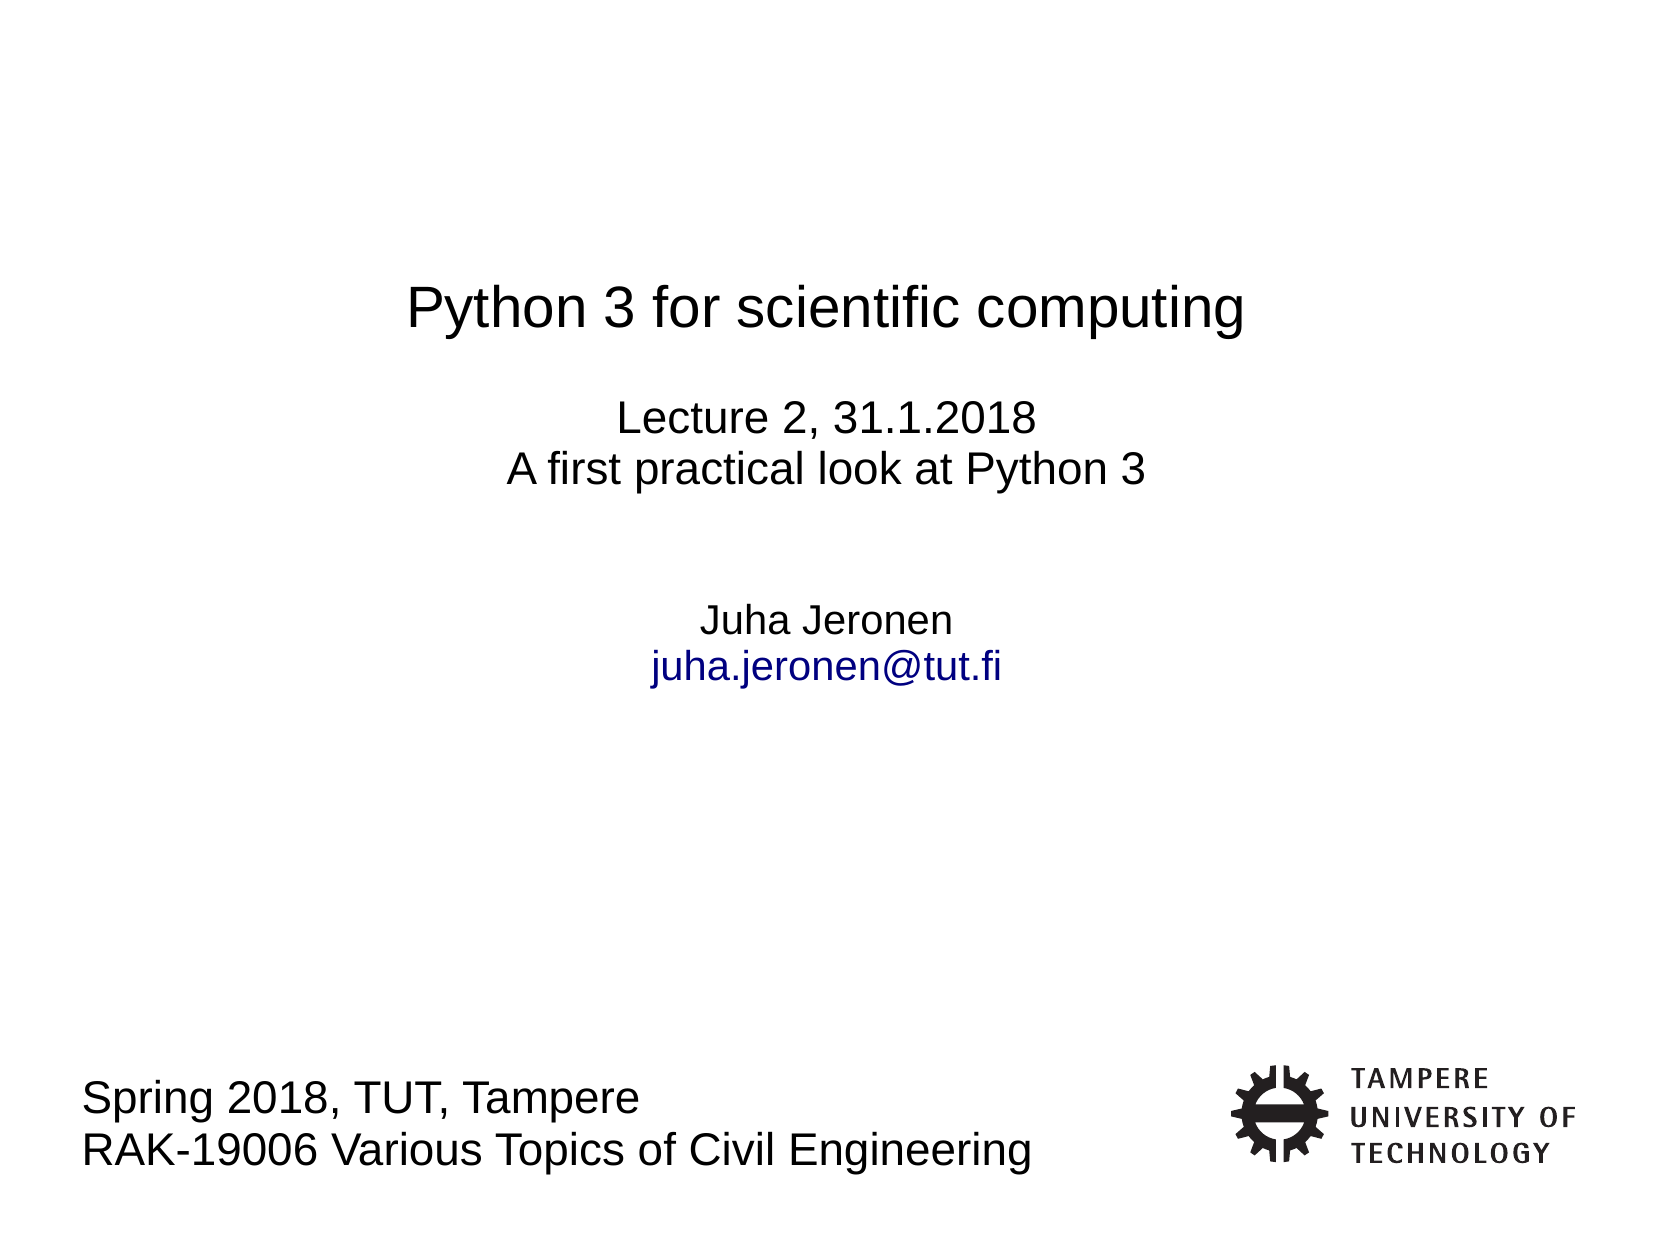

# Python 3 for scientific computing
Lecture 2, 31.1.2018
A first practical look at Python 3
Juha Jeronen
juha.jeronen@tut.fi
Spring 2018, TUT, Tampere
RAK-19006 Various Topics of Civil Engineering